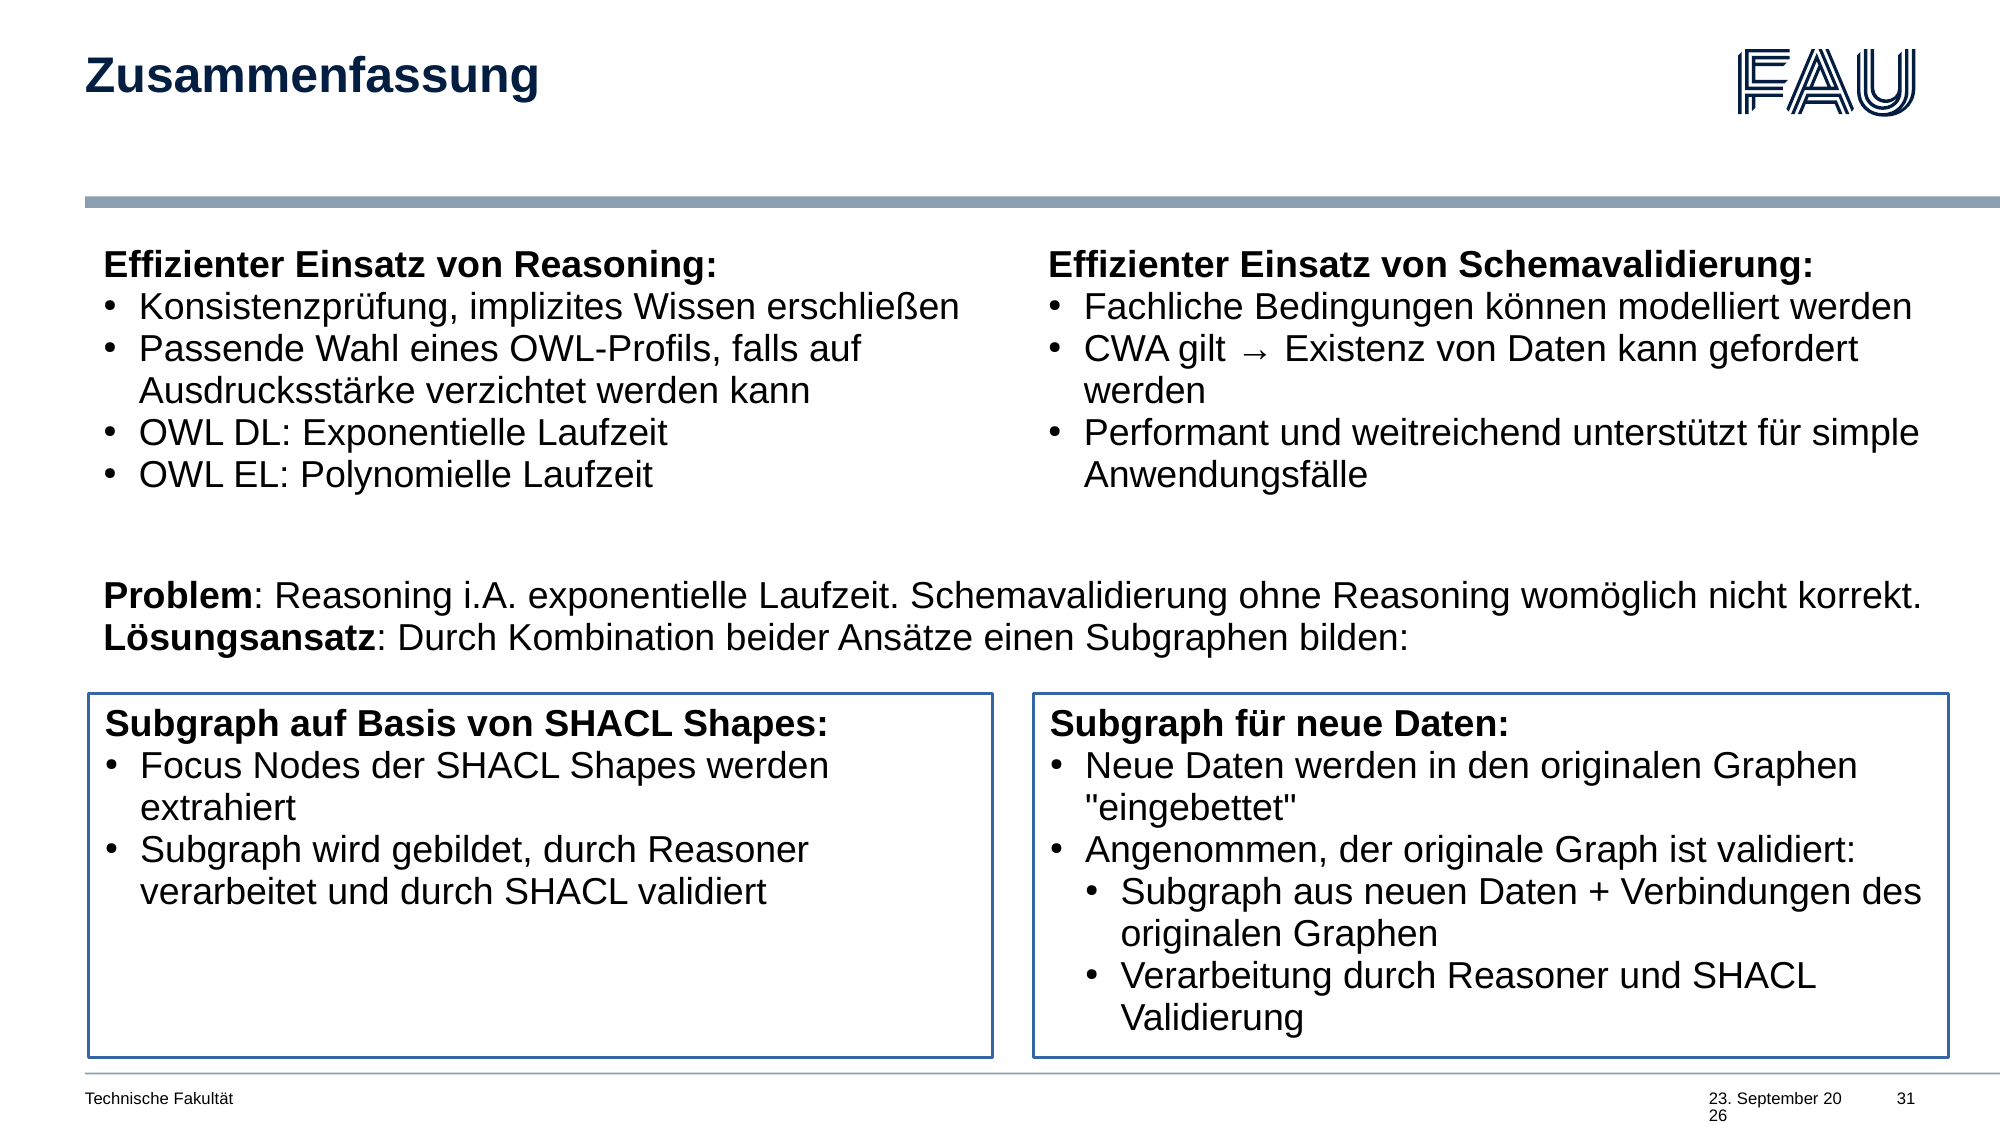

# Zusammenfassung
Effizienter Einsatz von Reasoning:
Konsistenzprüfung, implizites Wissen erschließen
Passende Wahl eines OWL-Profils, falls auf Ausdrucksstärke verzichtet werden kann
OWL DL: Exponentielle Laufzeit
OWL EL: Polynomielle Laufzeit
Effizienter Einsatz von Schemavalidierung:
Fachliche Bedingungen können modelliert werden
CWA gilt → Existenz von Daten kann gefordert werden
Performant und weitreichend unterstützt für simple Anwendungsfälle
Problem: Reasoning i.A. exponentielle Laufzeit. Schemavalidierung ohne Reasoning womöglich nicht korrekt.
Lösungsansatz: Durch Kombination beider Ansätze einen Subgraphen bilden:
Subgraph auf Basis von SHACL Shapes:
Focus Nodes der SHACL Shapes werden extrahiert
Subgraph wird gebildet, durch Reasoner verarbeitet und durch SHACL validiert
Subgraph für neue Daten:
Neue Daten werden in den originalen Graphen "eingebettet"
Angenommen, der originale Graph ist validiert:
Subgraph aus neuen Daten + Verbindungen des originalen Graphen
Verarbeitung durch Reasoner und SHACL Validierung
Technische Fakultät